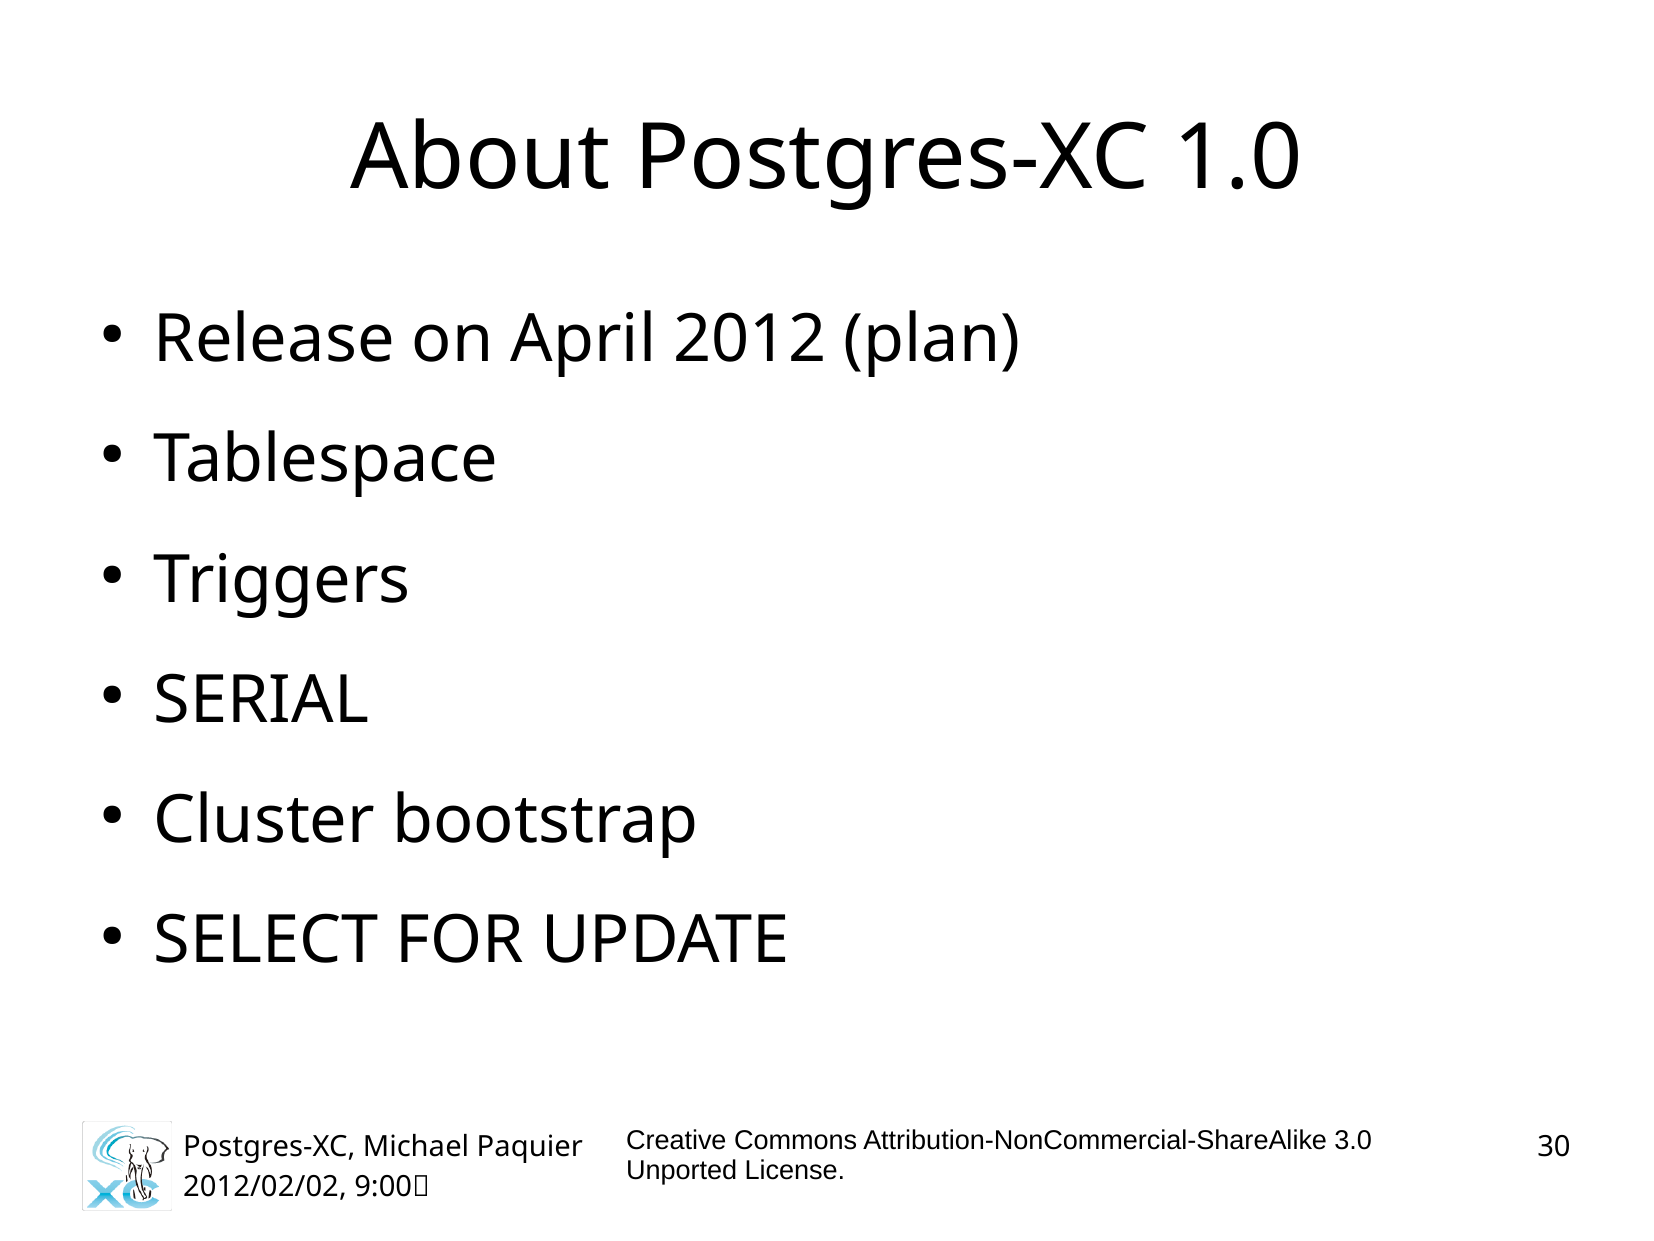

# About Postgres-XC 1.0
Release on April 2012 (plan)
Tablespace
Triggers
SERIAL
Cluster bootstrap
SELECT FOR UPDATE
30